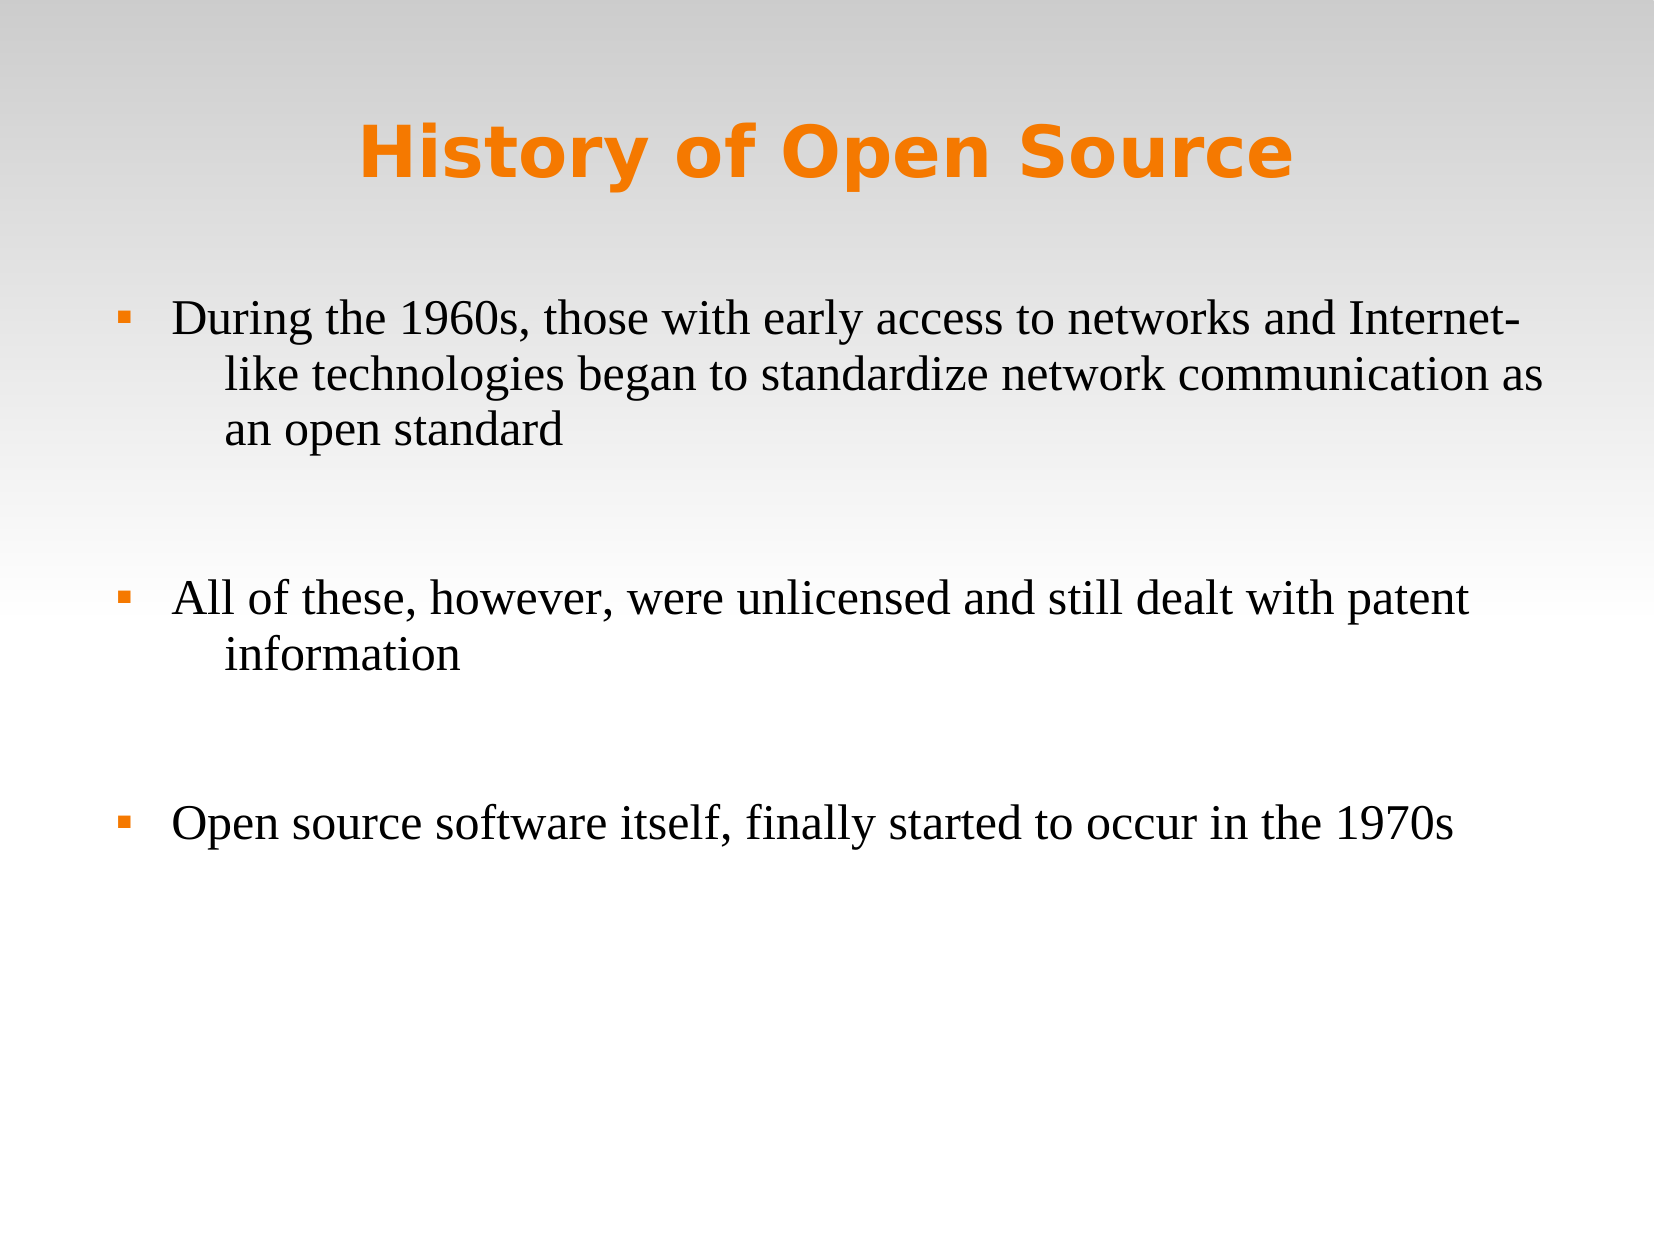

# History of Open Source
During the 1960s, those with early access to networks and Internet-like technologies began to standardize network communication as an open standard
All of these, however, were unlicensed and still dealt with patent information
Open source software itself, finally started to occur in the 1970s